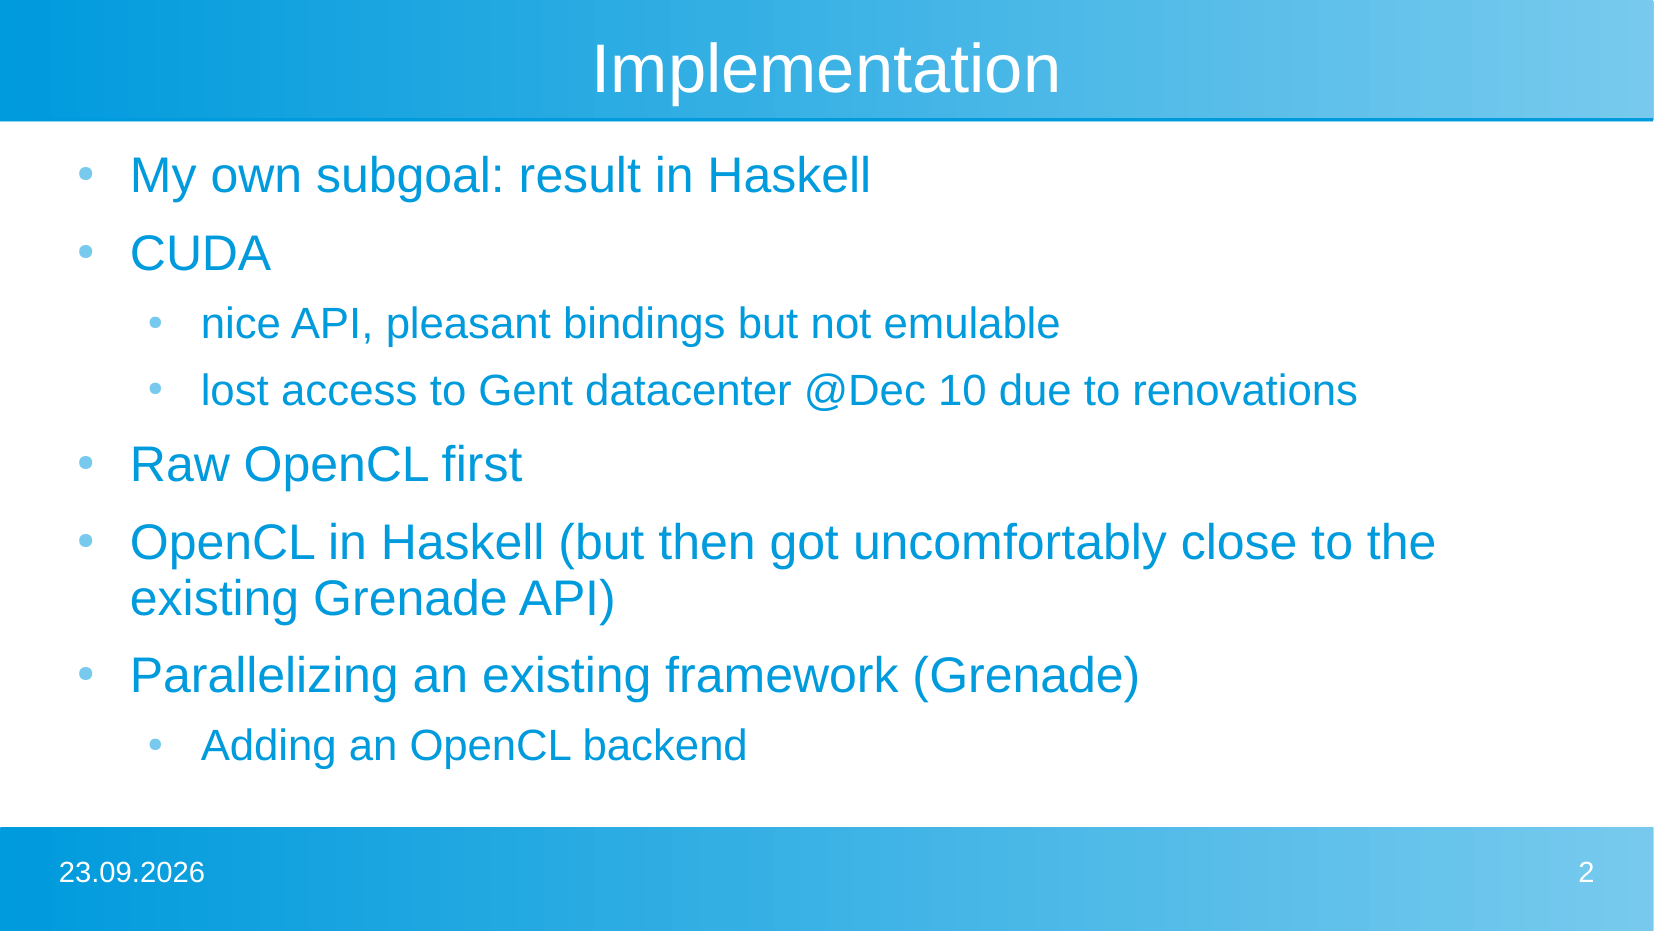

# Implementation
My own subgoal: result in Haskell
CUDA
nice API, pleasant bindings but not emulable
lost access to Gent datacenter @Dec 10 due to renovations
Raw OpenCL first
OpenCL in Haskell (but then got uncomfortably close to the existing Grenade API)
Parallelizing an existing framework (Grenade)
Adding an OpenCL backend
2